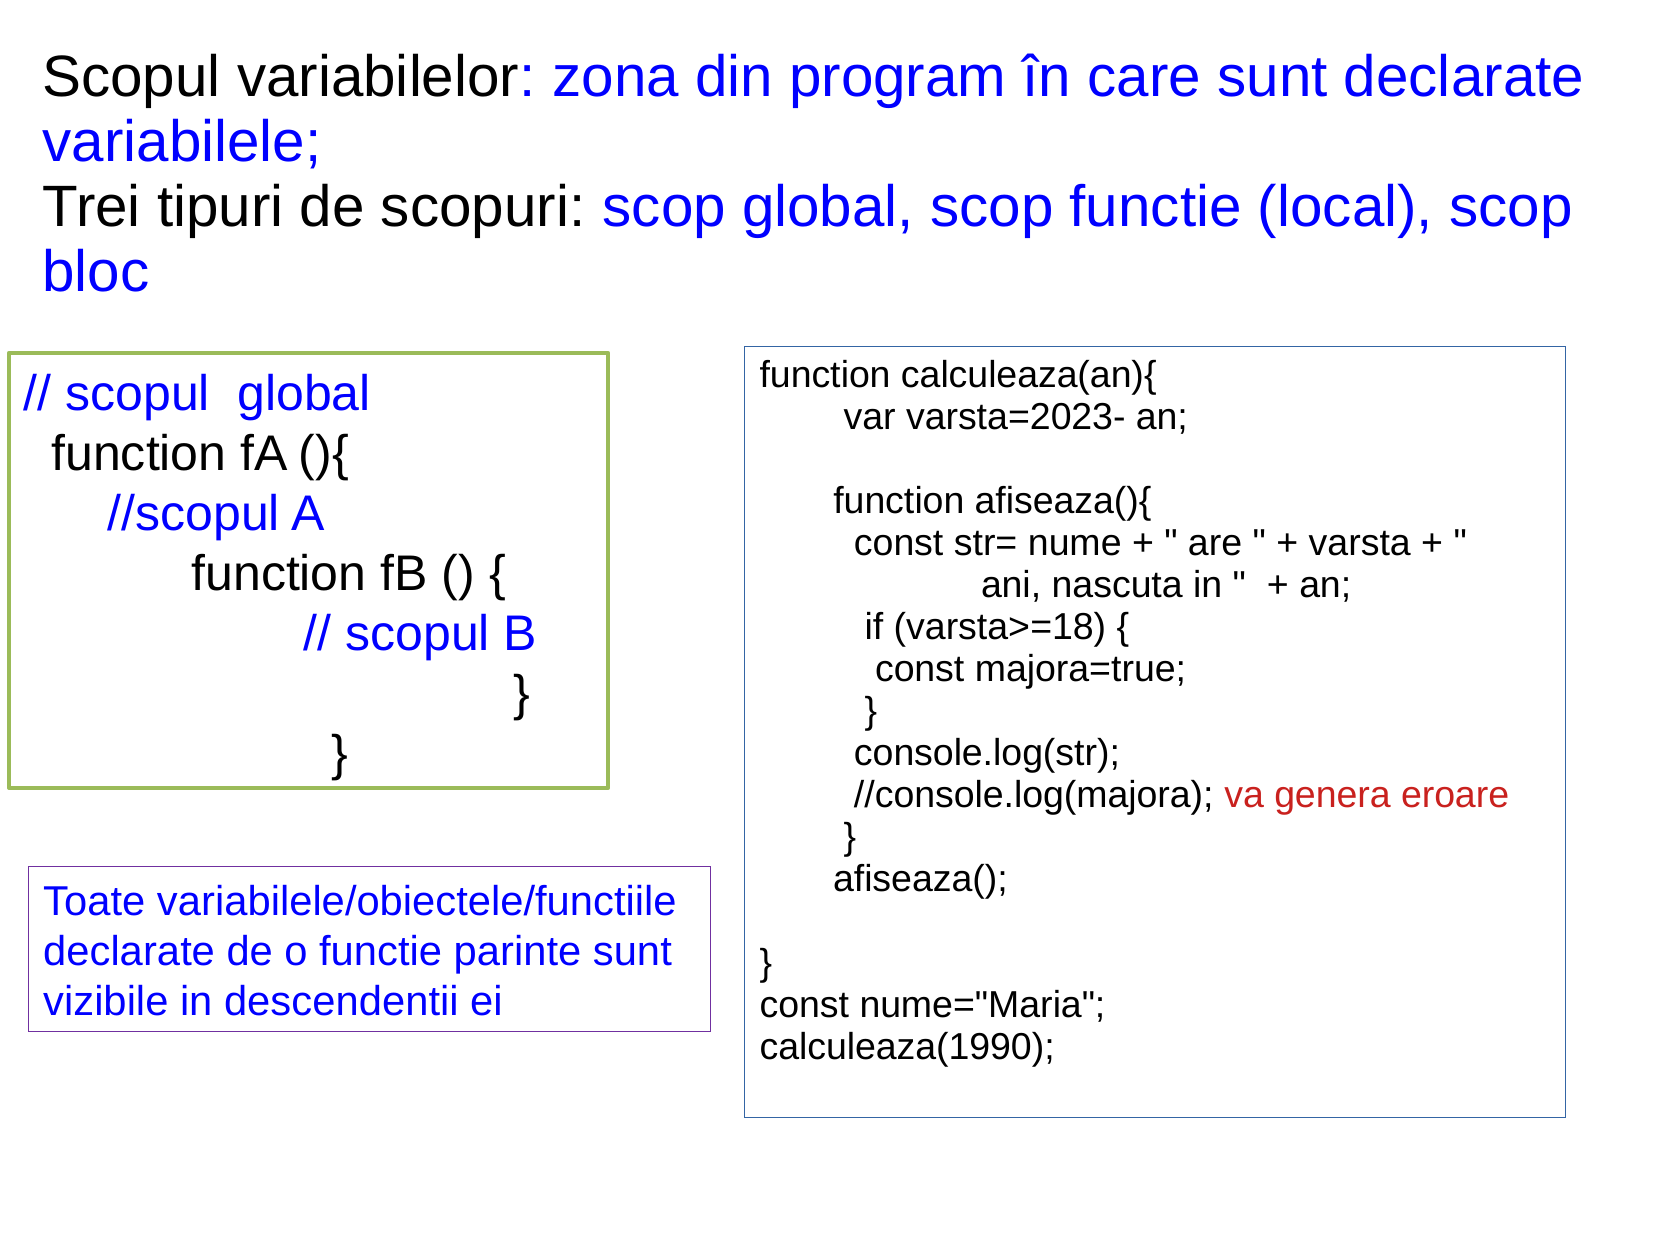

Scopul variabilelor: zona din program în care sunt declarate variabilele;
Trei tipuri de scopuri: scop global, scop functie (local), scop bloc
function calculeaza(an){
 var varsta=2023- an;
 	function afiseaza(){
 const str= nume + " are " + varsta + " 				ani, nascuta in " + an;
 if (varsta>=18) {
 const majora=true;
 }
 console.log(str);
 //console.log(majora); va genera eroare
 }
 afiseaza();
}
const nume="Maria";
calculeaza(1990);
// scopul global
 function fA (){
 //scopul A
 function fB () {
 // scopul B
 }
 }
Toate variabilele/obiectele/functiile
declarate de o functie parinte sunt
vizibile in descendentii ei